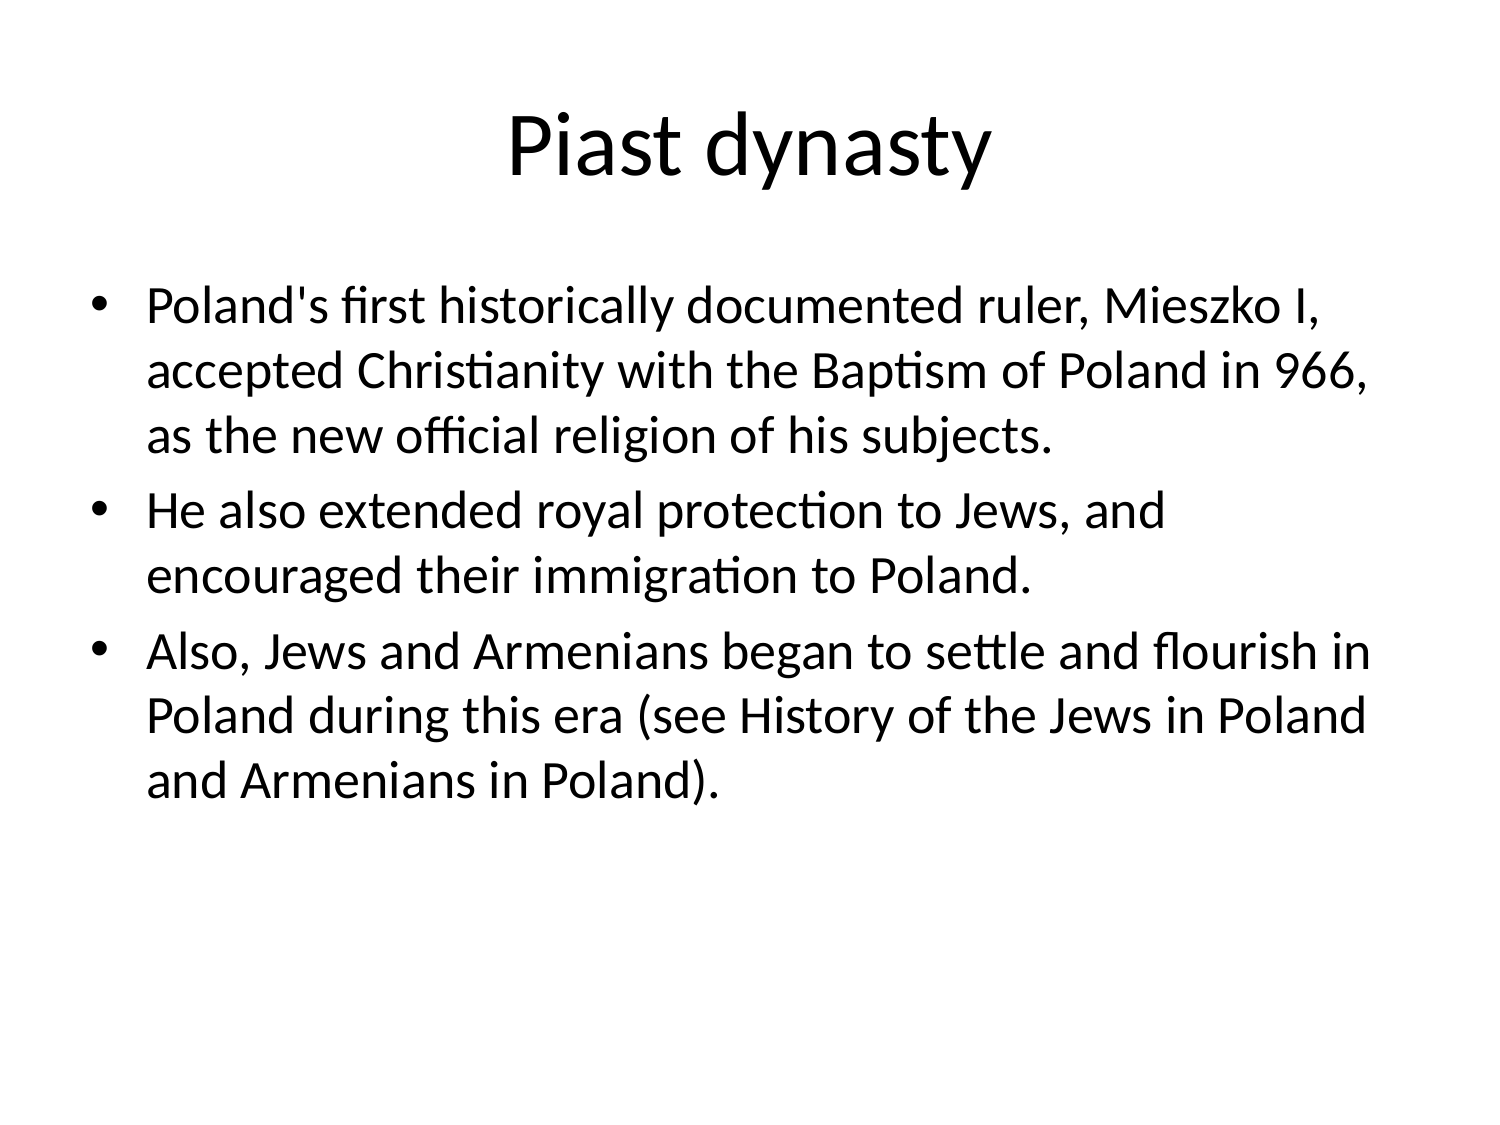

# Piast dynasty
Poland's first historically documented ruler, Mieszko I, accepted Christianity with the Baptism of Poland in 966, as the new official religion of his subjects.
He also extended royal protection to Jews, and encouraged their immigration to Poland.
Also, Jews and Armenians began to settle and flourish in Poland during this era (see History of the Jews in Poland and Armenians in Poland).